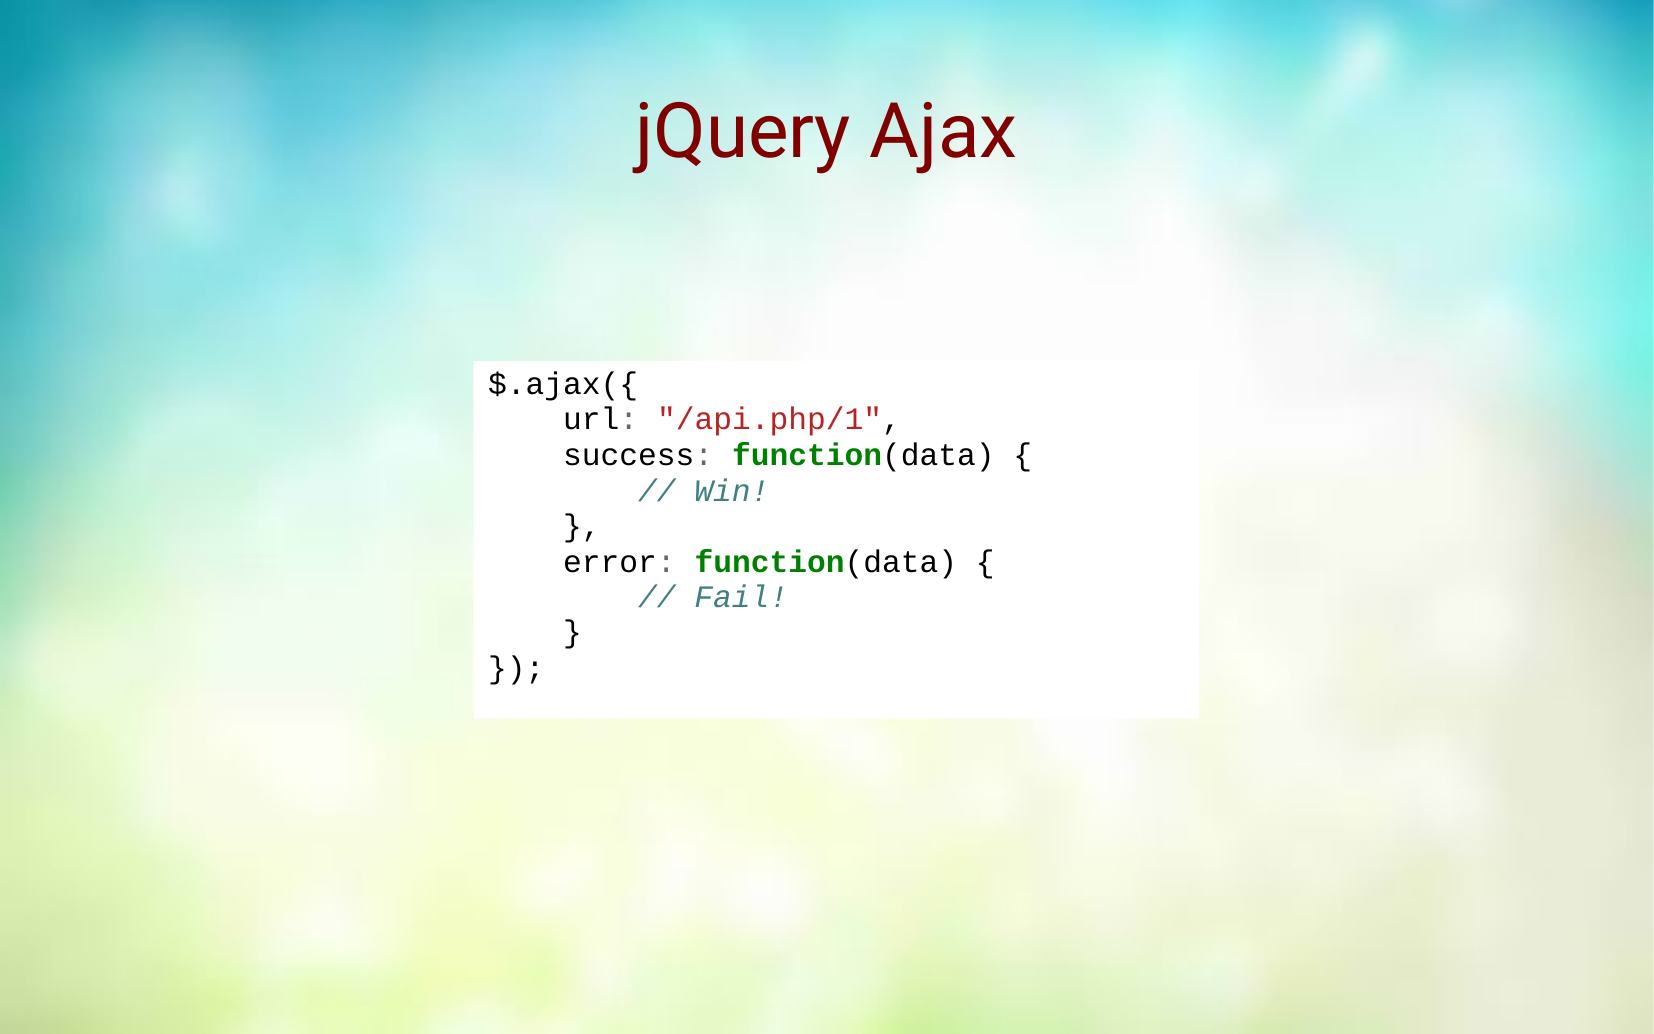

# jQuery Ajax
$.ajax({
 url: "/api.php/1",
 success: function(data) {
 // Win!
 },
 error: function(data) {
 // Fail!
 }
});